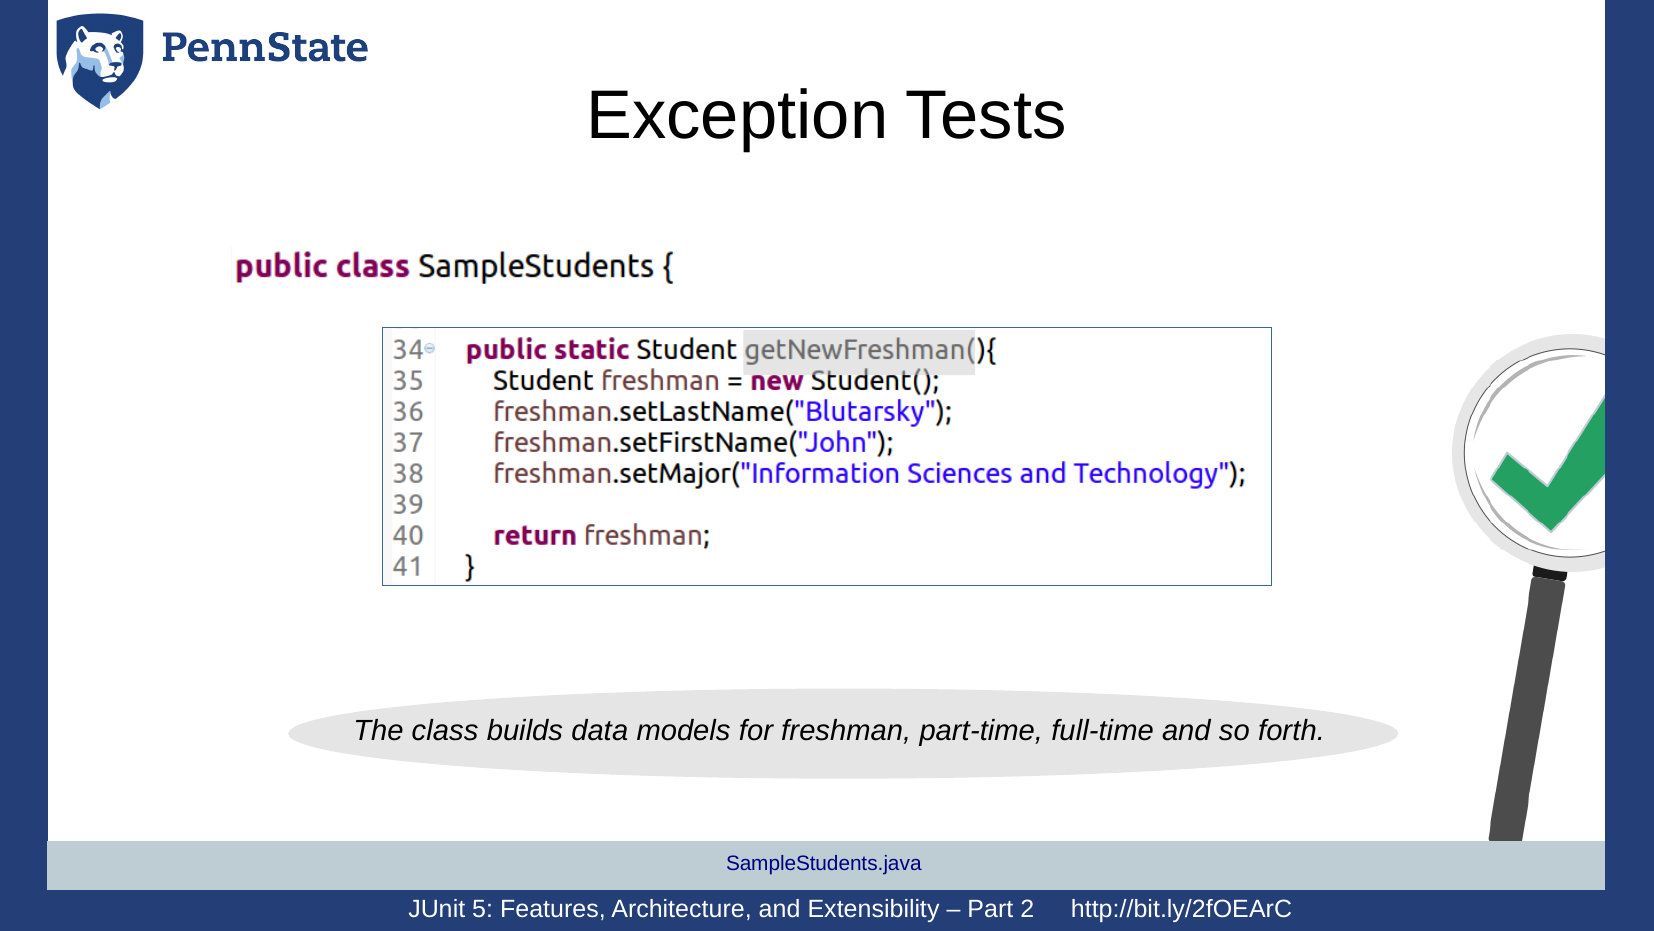

# Exception Tests
The class builds data models for freshman, part-time, full-time and so forth.
SampleStudents.java